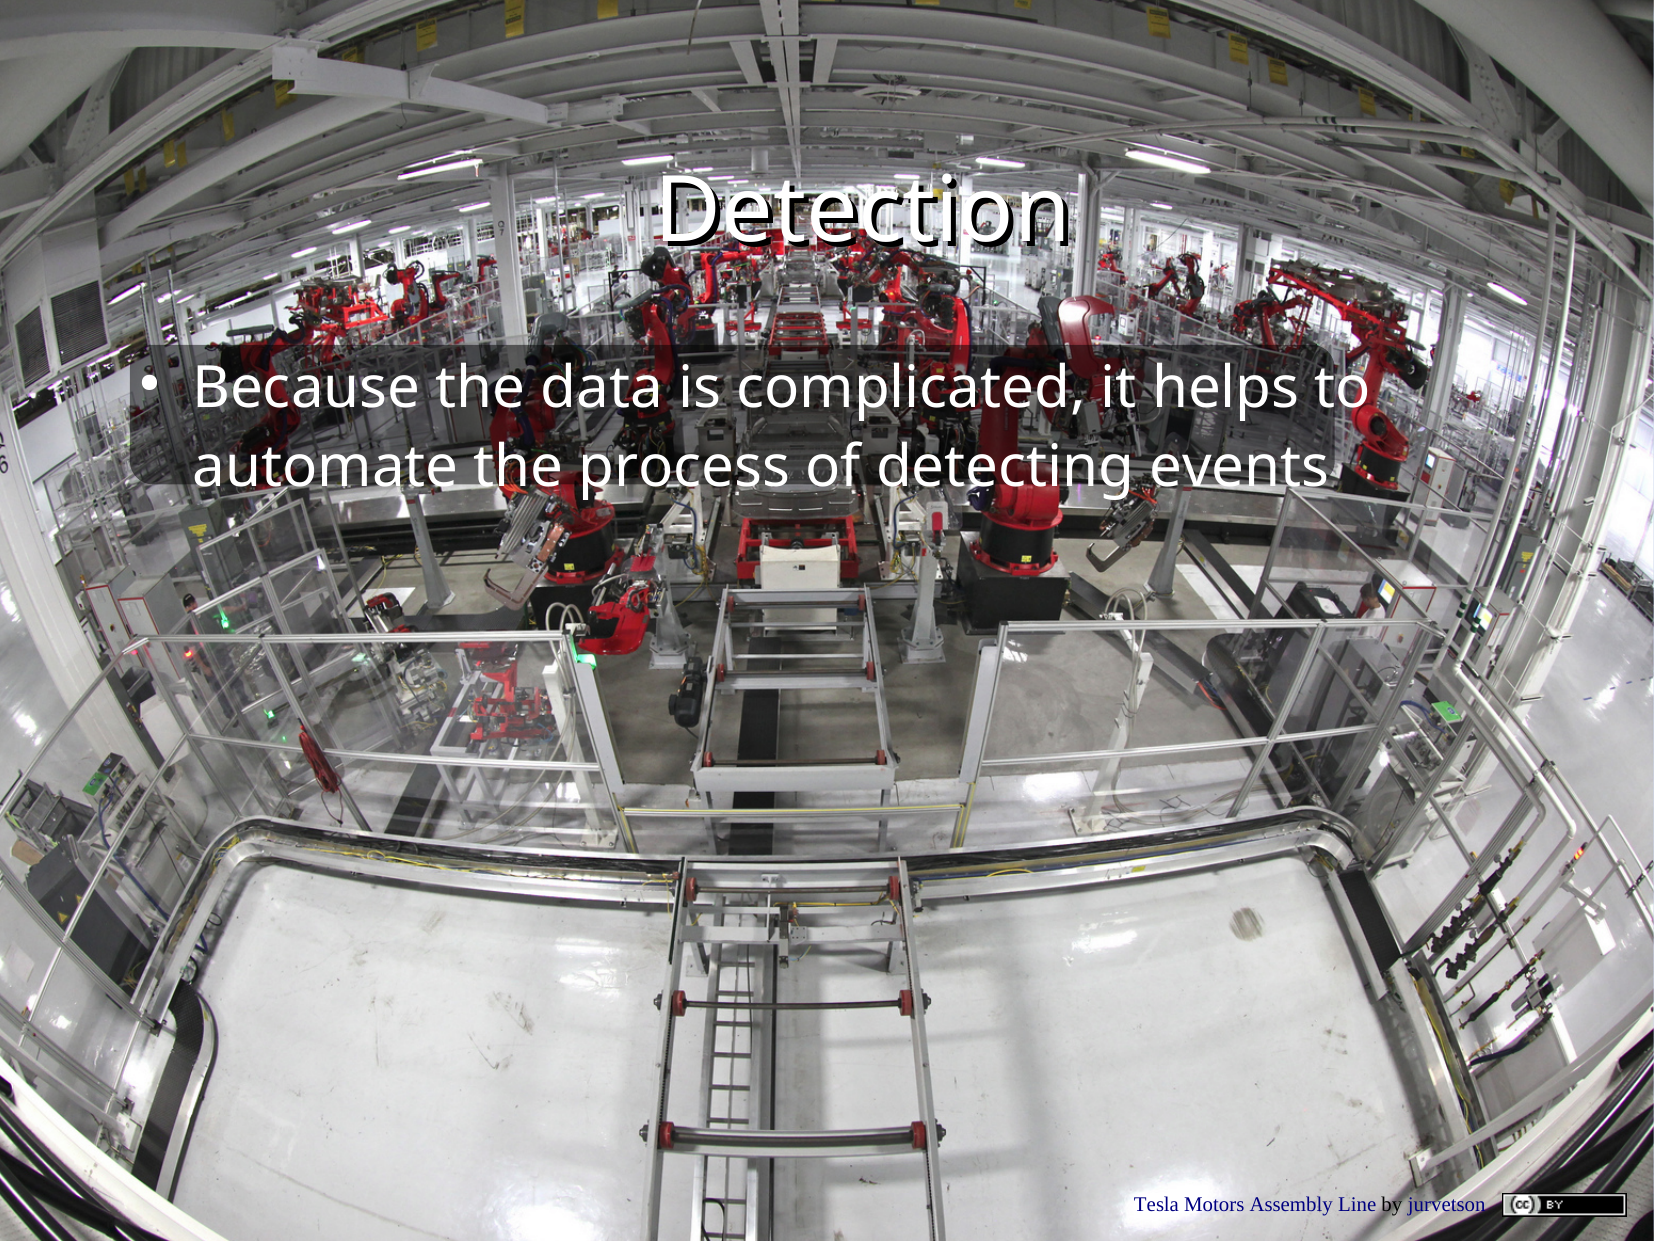

# Detection
Because the data is complicated, it helps to automate the process of detecting events
Tesla Motors Assembly Line by jurvetson